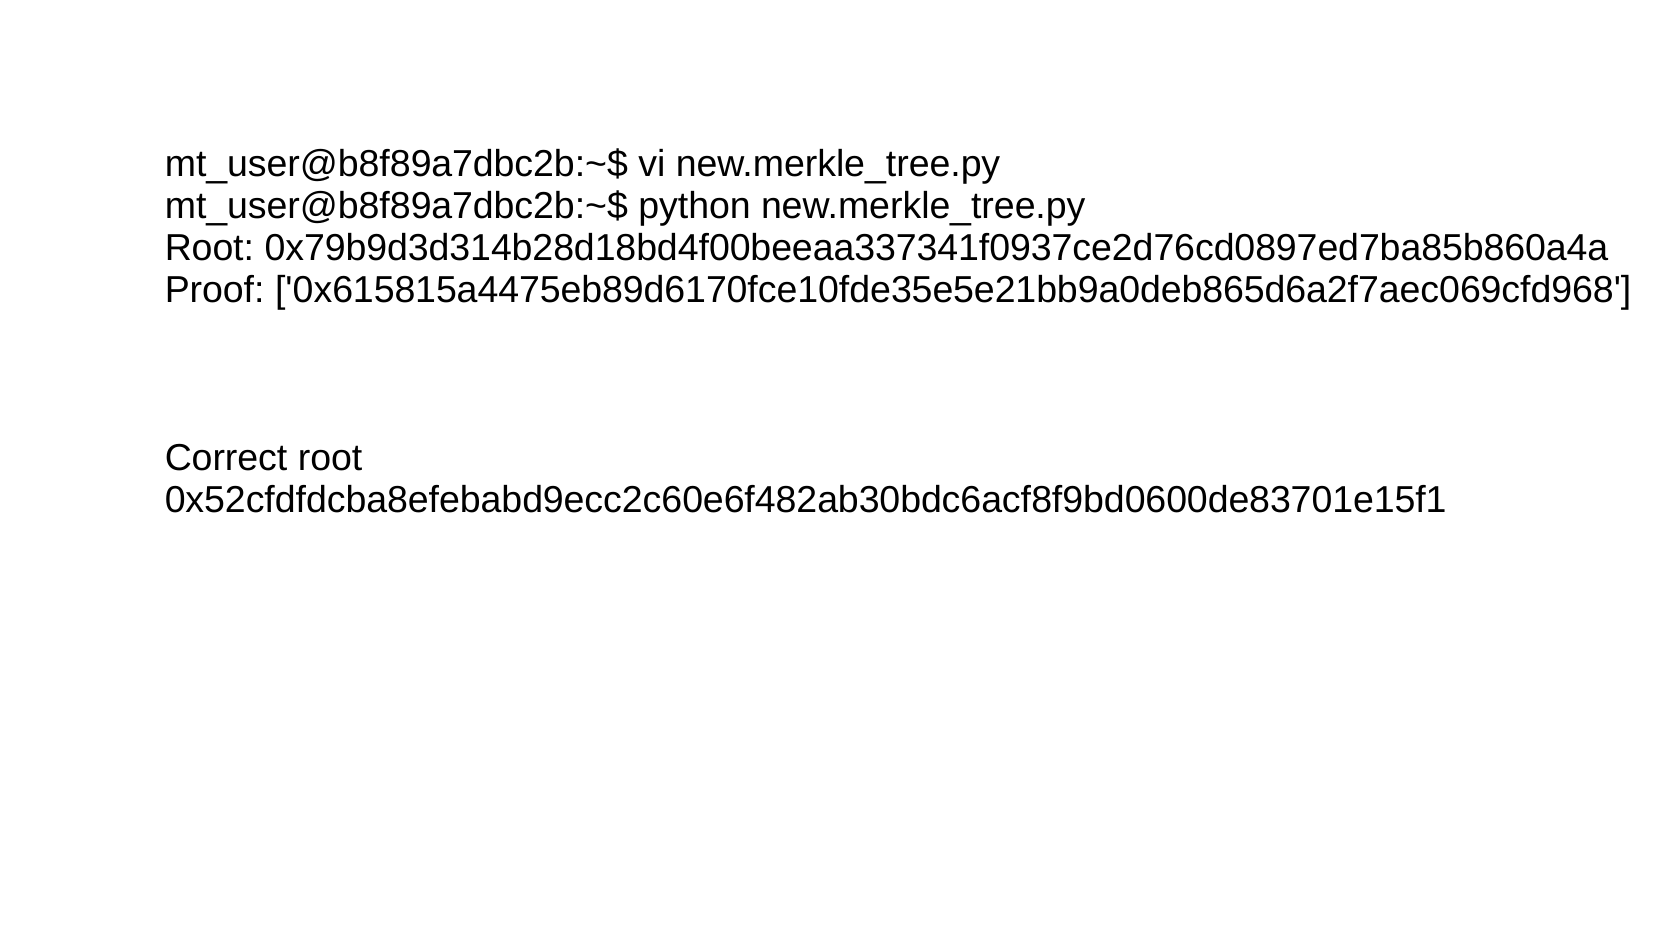

mt_user@b8f89a7dbc2b:~$ vi new.merkle_tree.py
mt_user@b8f89a7dbc2b:~$ python new.merkle_tree.py
Root: 0x79b9d3d314b28d18bd4f00beeaa337341f0937ce2d76cd0897ed7ba85b860a4a
Proof: ['0x615815a4475eb89d6170fce10fde35e5e21bb9a0deb865d6a2f7aec069cfd968']
Correct root
0x52cfdfdcba8efebabd9ecc2c60e6f482ab30bdc6acf8f9bd0600de83701e15f1